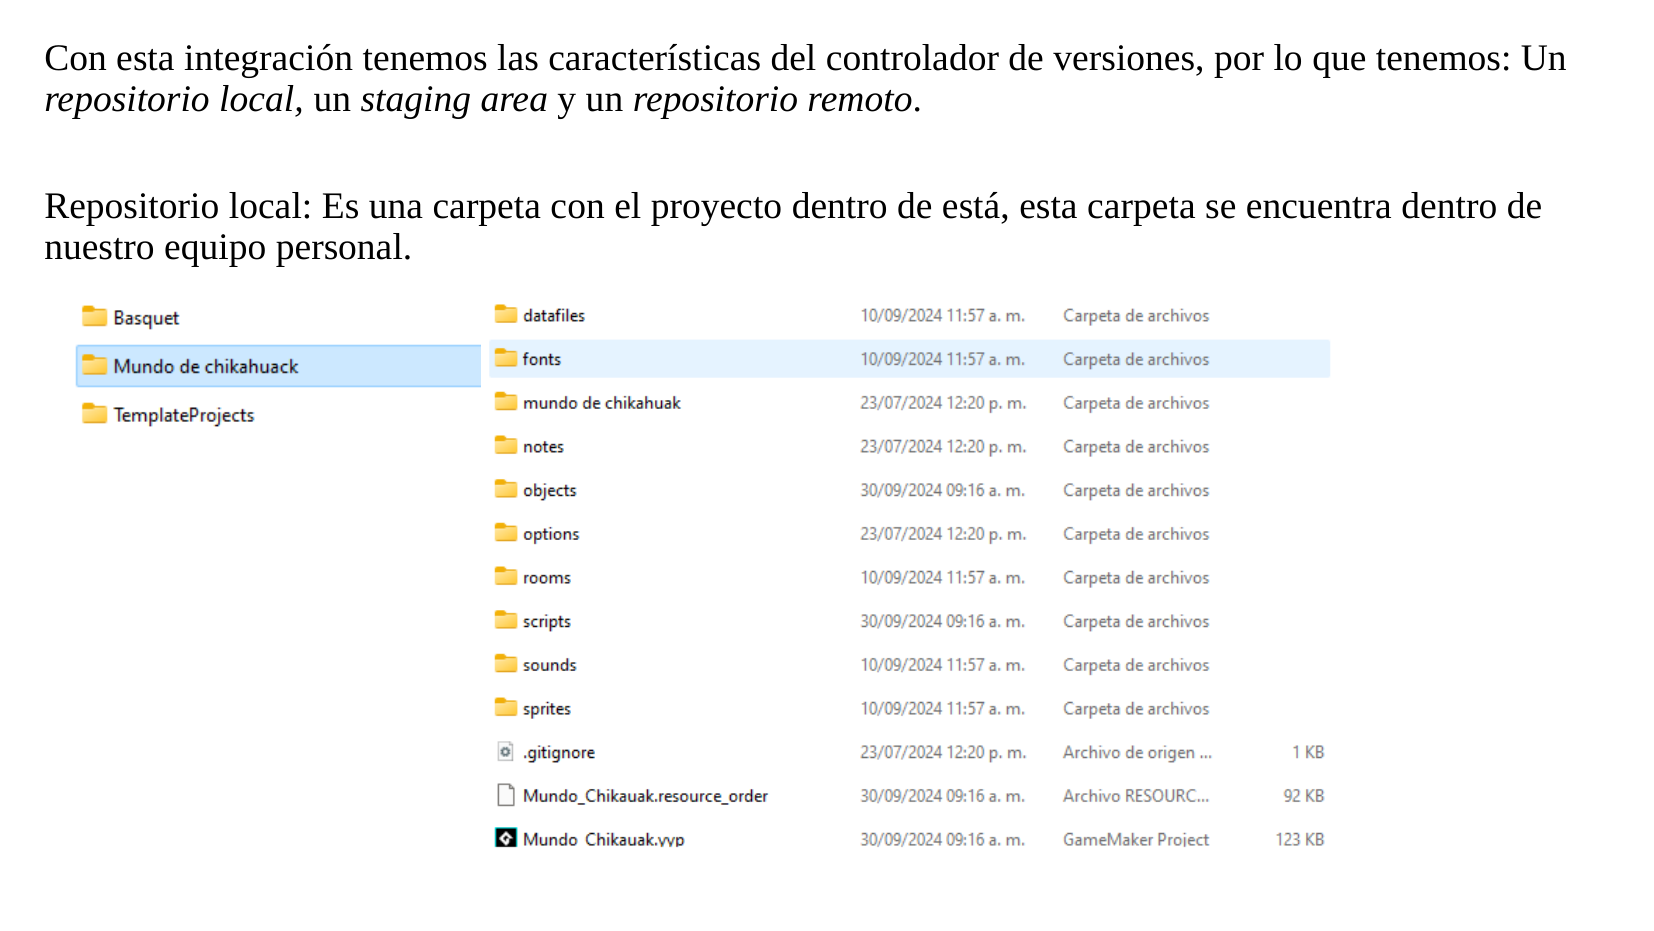

Con esta integración tenemos las características del controlador de versiones, por lo que tenemos: Un repositorio local, un staging area y un repositorio remoto.
Repositorio local: Es una carpeta con el proyecto dentro de está, esta carpeta se encuentra dentro de nuestro equipo personal.